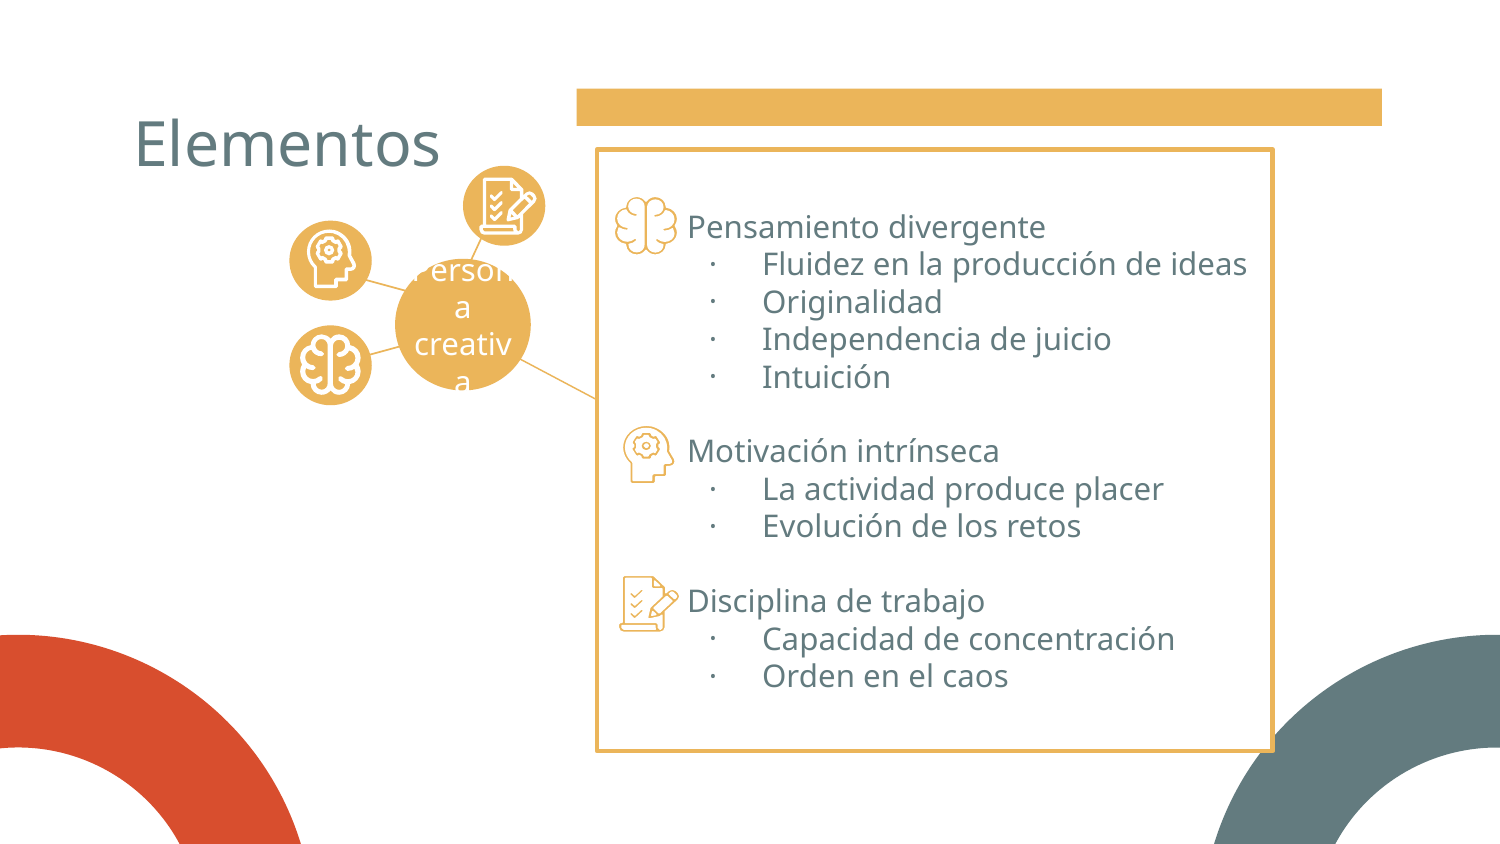

# Elementos
Pensamiento divergente
Fluidez en la producción de ideas
Originalidad
Independencia de juicio
Intuición
Motivación intrínseca
La actividad produce placer
Evolución de los retos
Disciplina de trabajo
Capacidad de concentración
Orden en el caos
Persona creativa
Creatividad